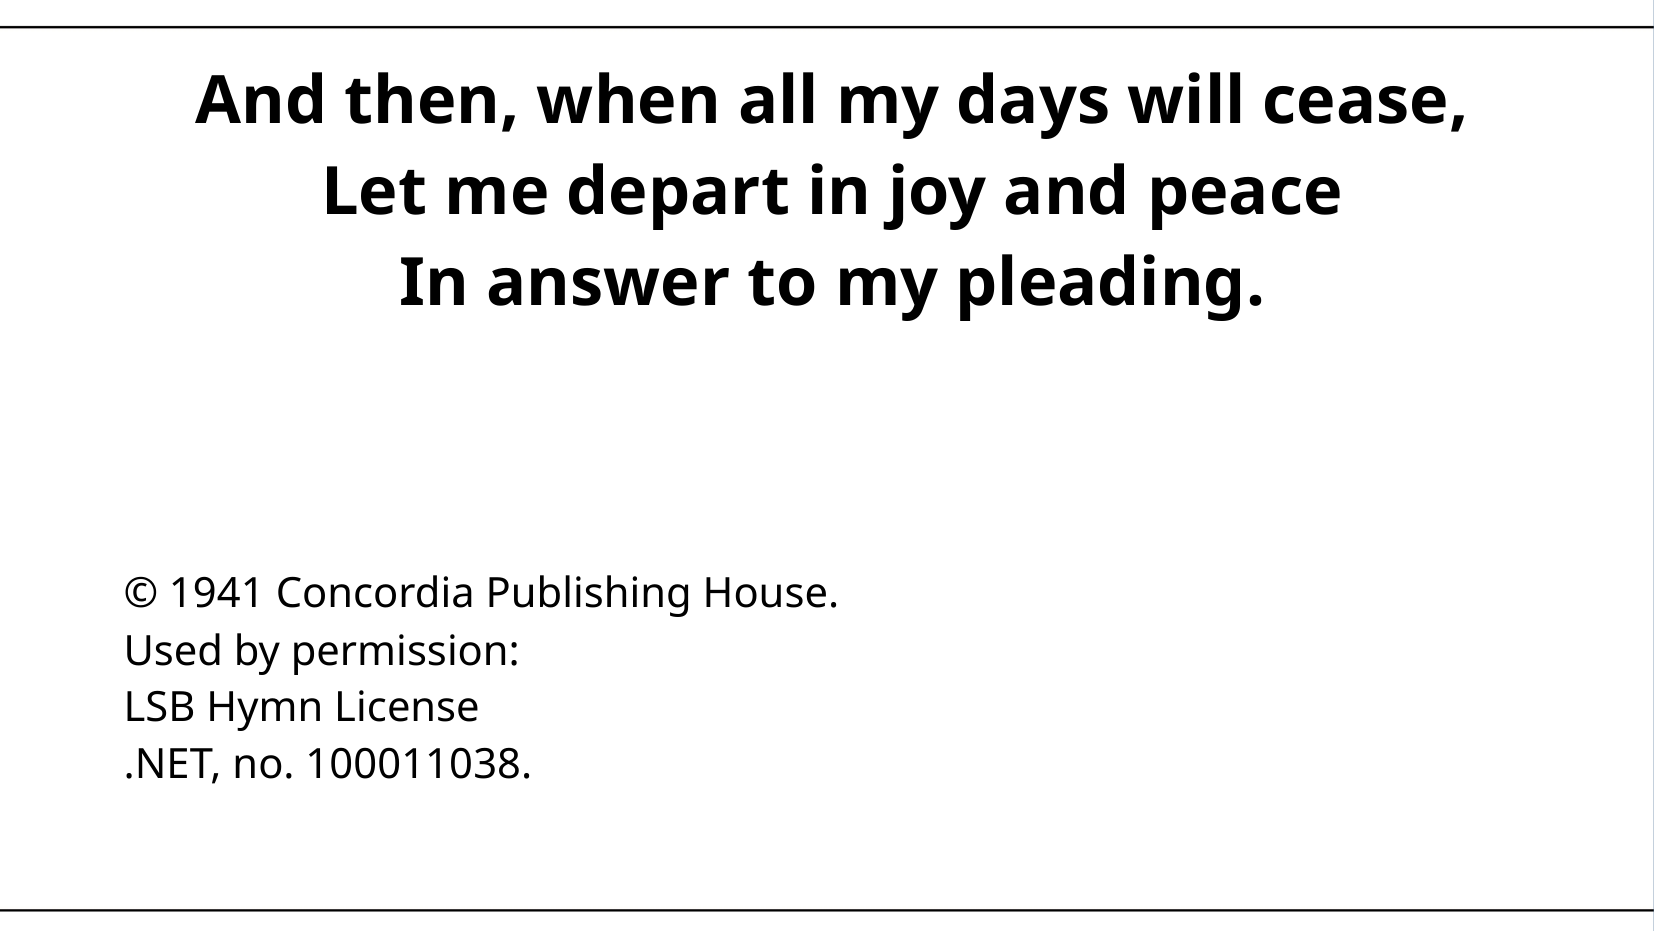

And then, when all my days will cease,
Let me depart in joy and peace
In answer to my pleading.
© 1941 Concordia Publishing House.
Used by permission:
LSB Hymn License
.NET, no. 100011038.